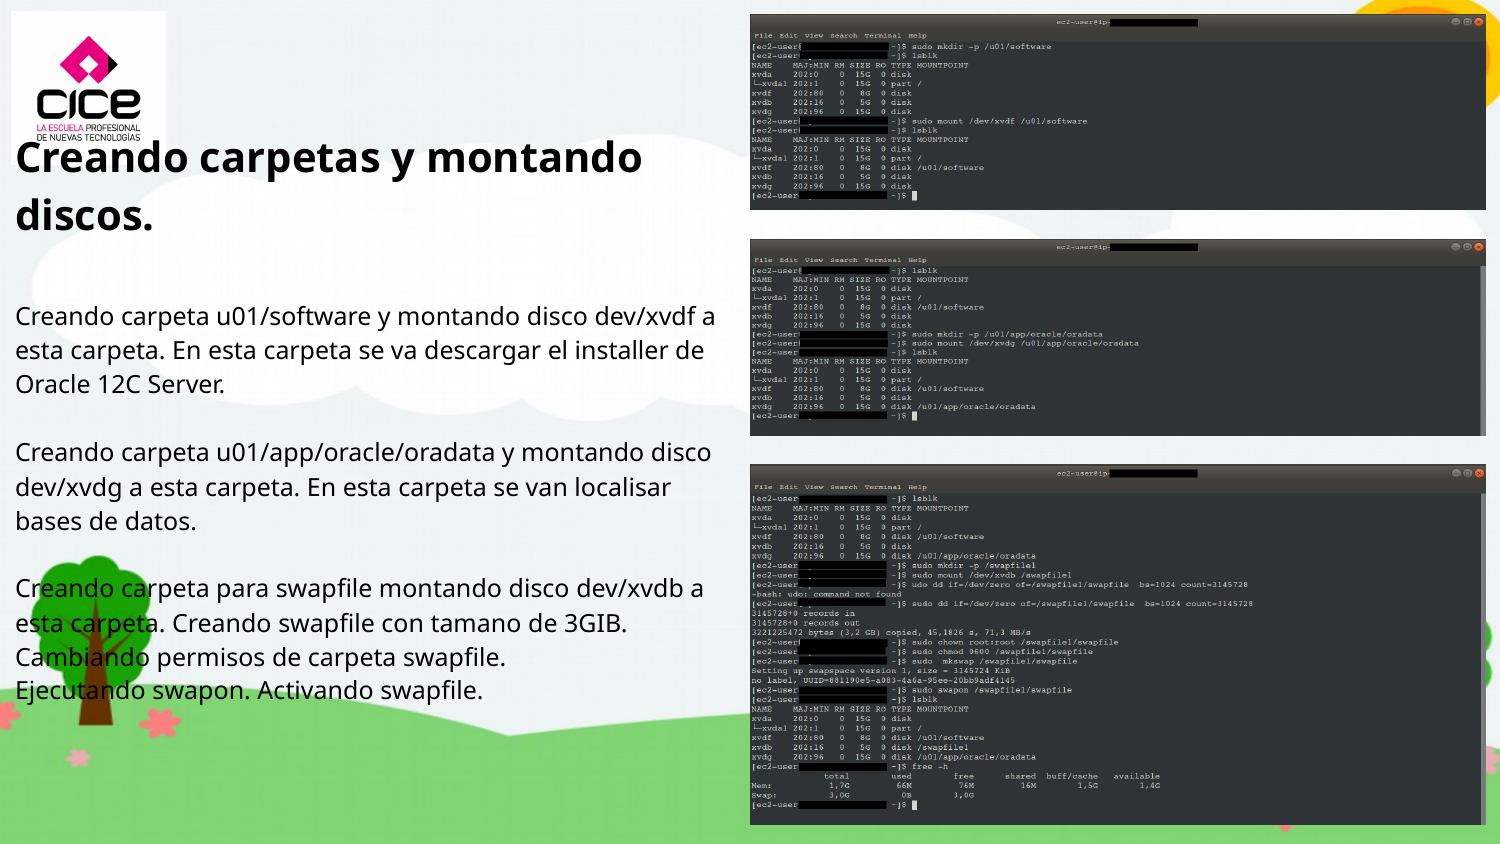

# Creando carpetas y montando discos. Creando carpeta u01/software y montando disco dev/xvdf a esta carpeta. En esta carpeta se va descargar el installer de Oracle 12C Server. Creando carpeta u01/app/oracle/oradata y montando disco dev/xvdg a esta carpeta. En esta carpeta se van localisar bases de datos. Creando carpeta para swapfile montando disco dev/xvdb a esta carpeta. Creando swapfile con tamano de 3GIB. Cambiando permisos de carpeta swapfile. Ejecutando swapon. Activando swapfile.